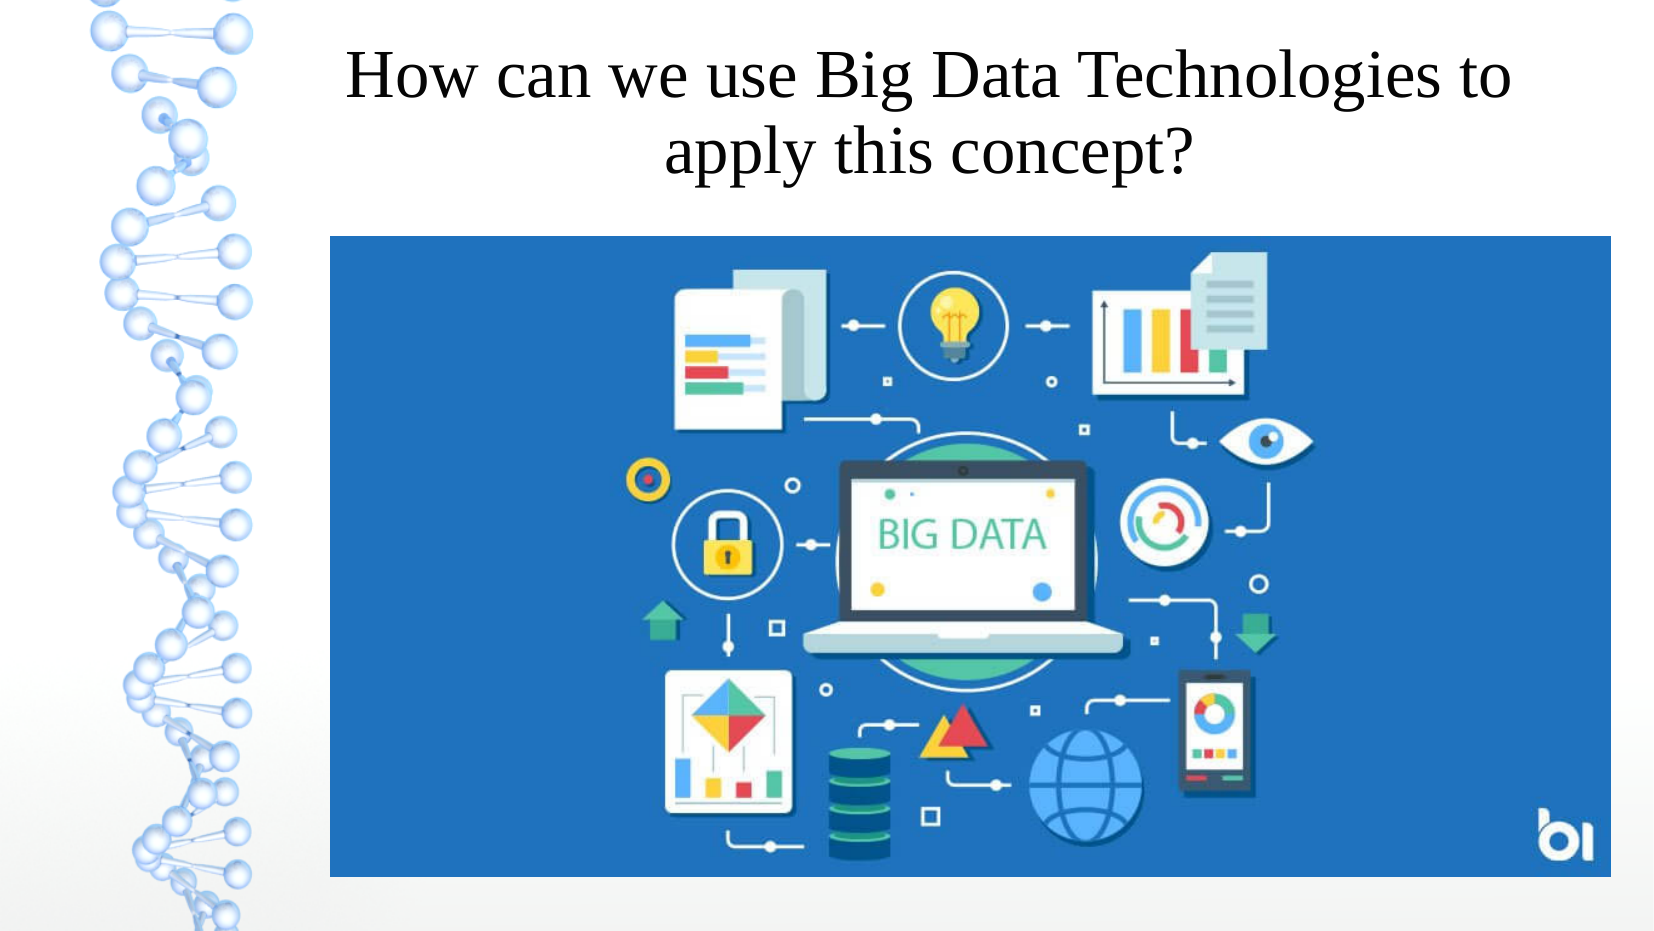

# How can we use Big Data Technologies to apply this concept?
9